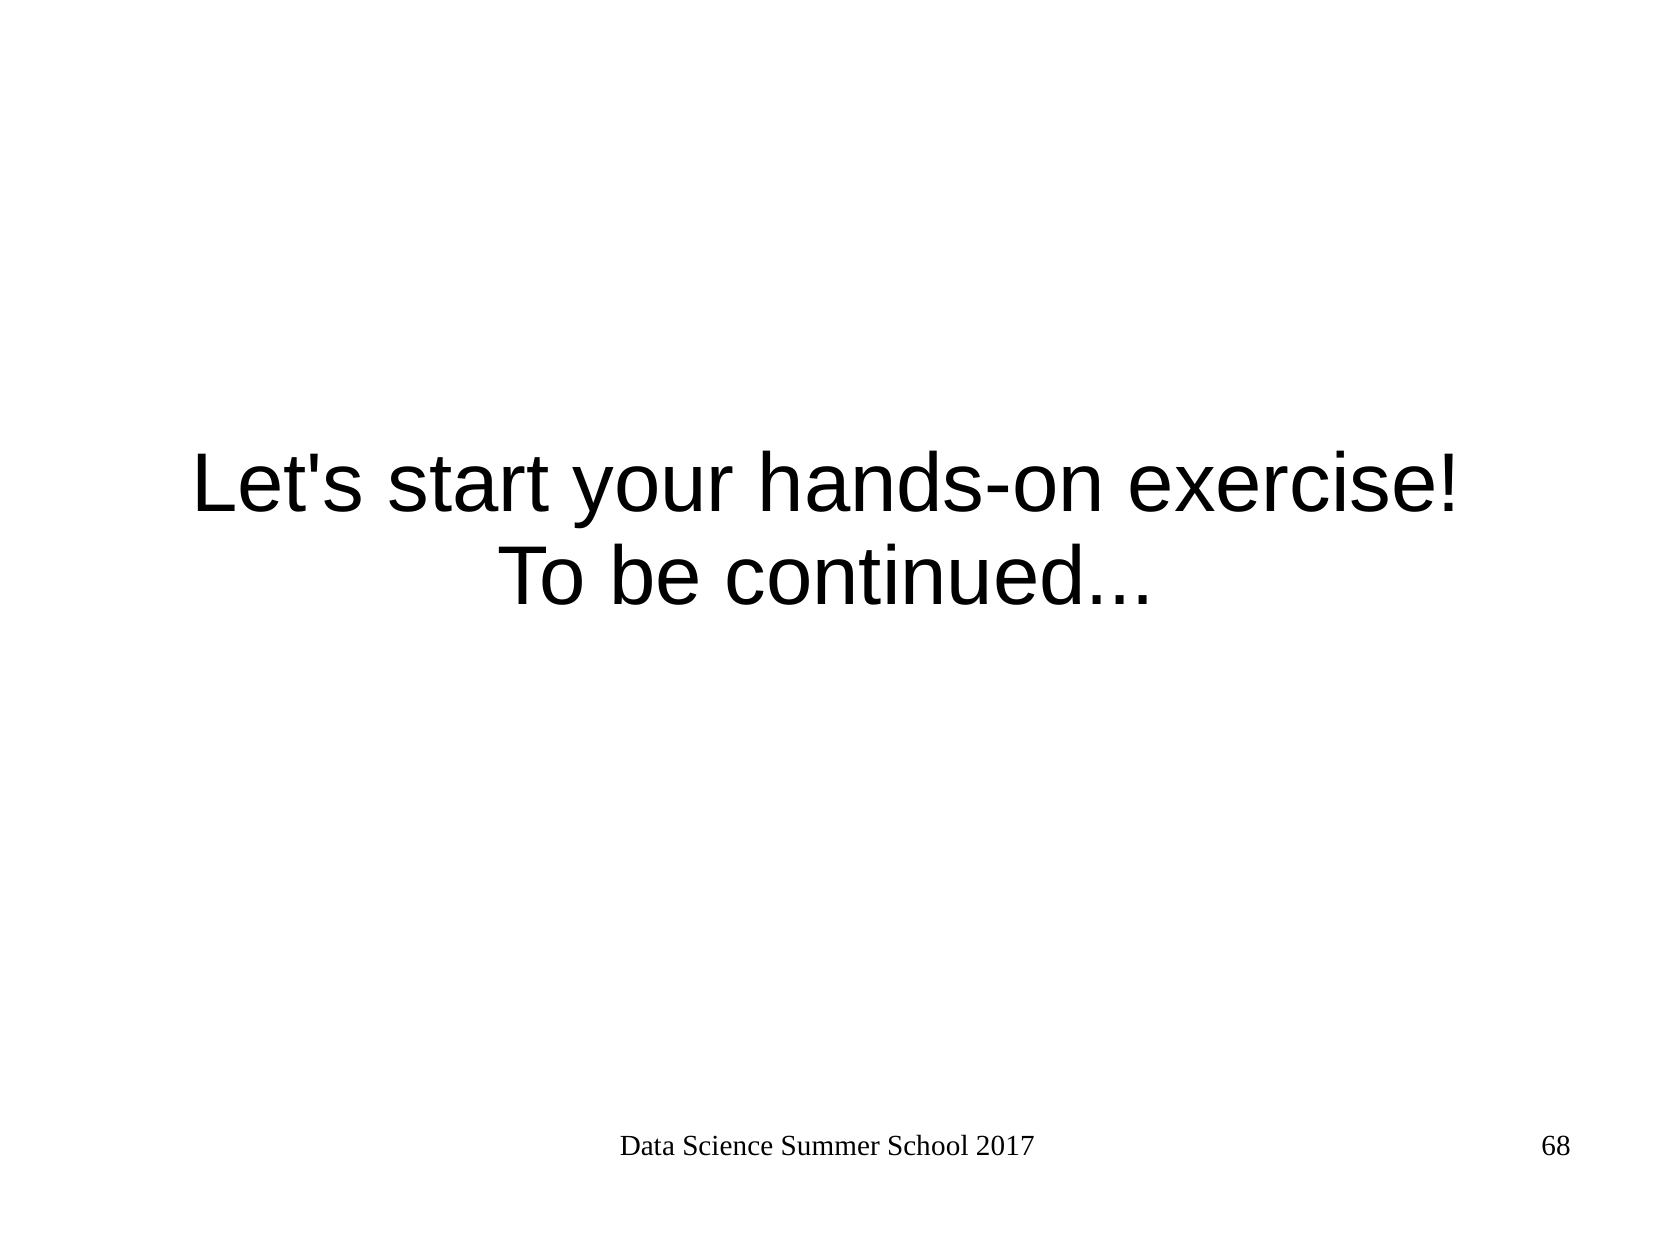

# Let's start your hands-on exercise!
To be continued...
Data Science Summer School 2017
68